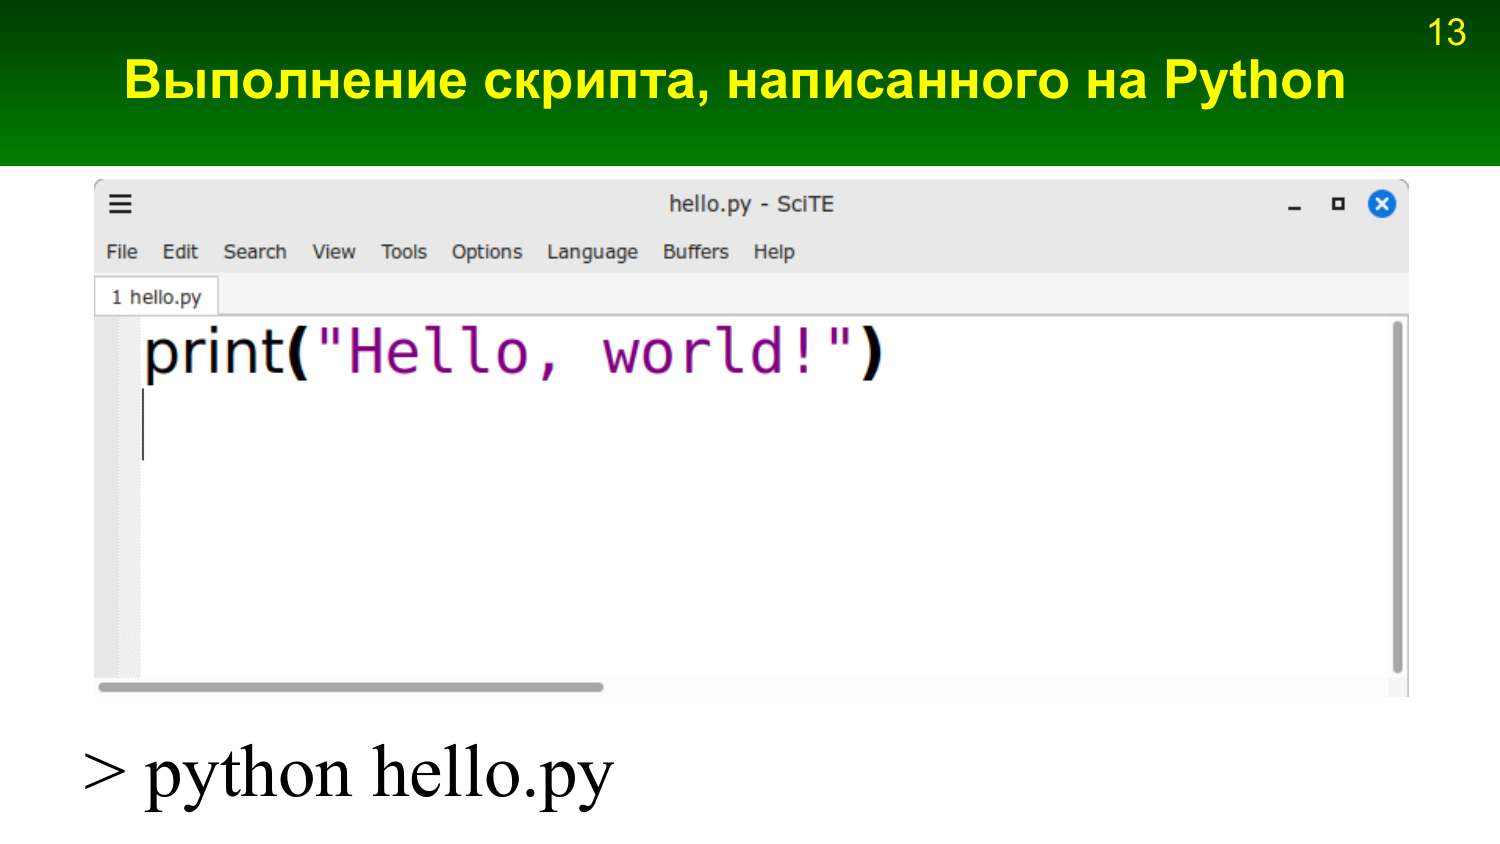

# Выполнение скрипта, написанного на Python
> python hello.py